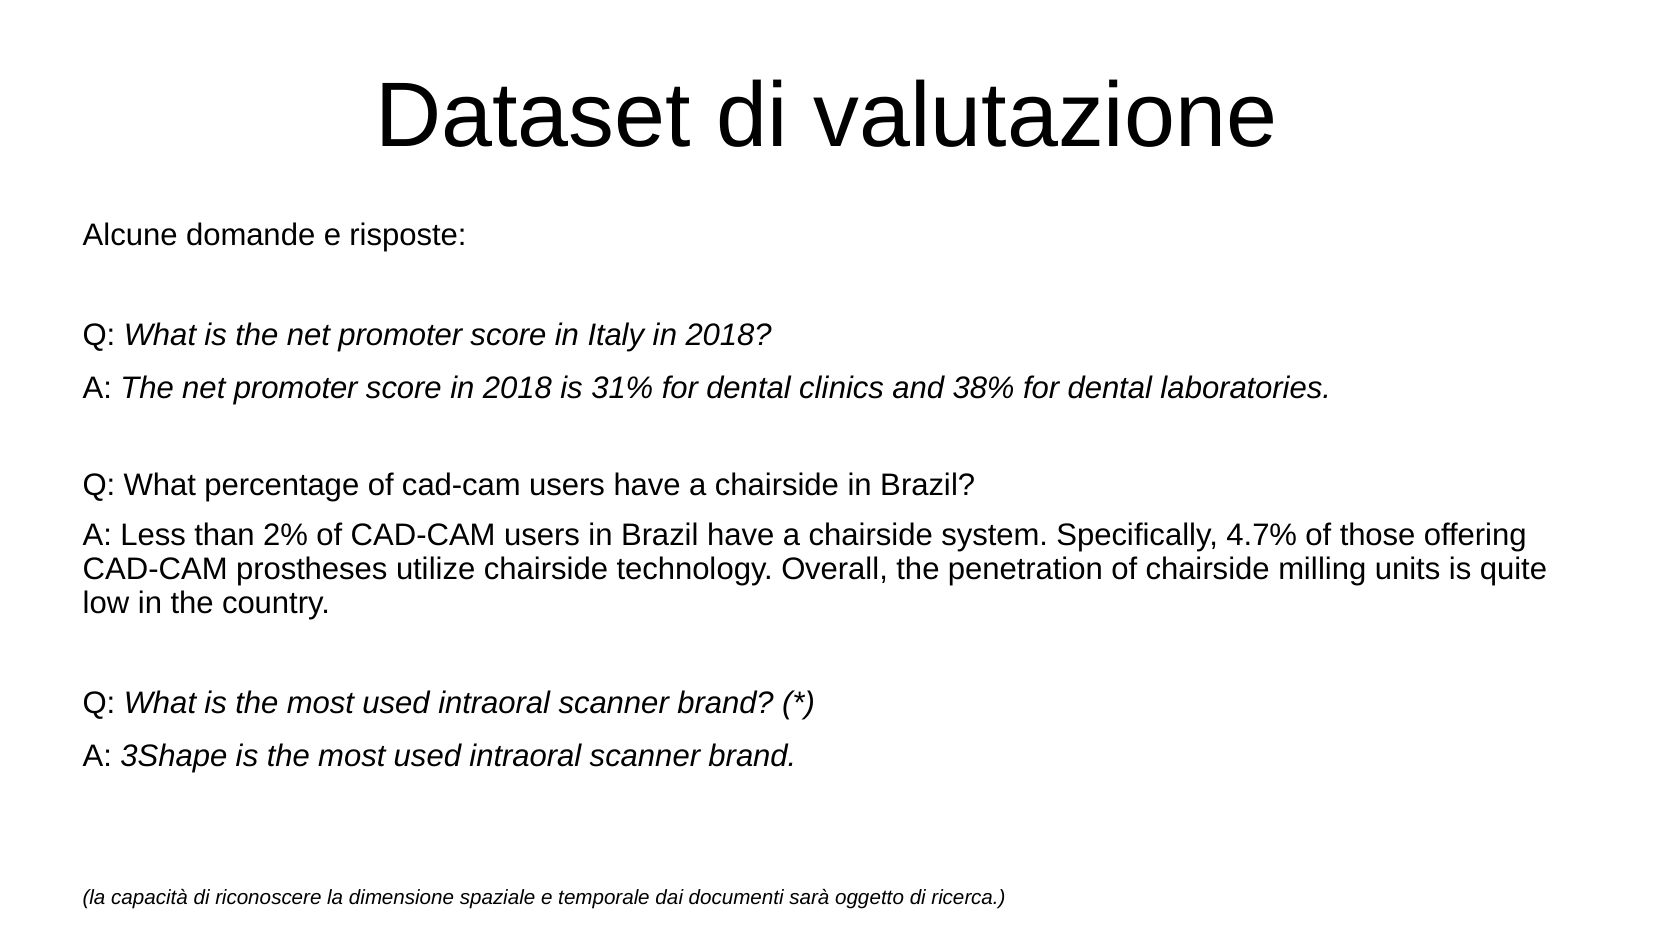

# Dataset di valutazione
Alcune domande e risposte:
Q: What is the net promoter score in Italy in 2018?
A: The net promoter score in 2018 is 31% for dental clinics and 38% for dental laboratories.
Q: What percentage of cad-cam users have a chairside in Brazil?
A: Less than 2% of CAD-CAM users in Brazil have a chairside system. Specifically, 4.7% of those offering CAD-CAM prostheses utilize chairside technology. Overall, the penetration of chairside milling units is quite low in the country.
Q: What is the most used intraoral scanner brand? (*)
A: 3Shape is the most used intraoral scanner brand.
(la capacità di riconoscere la dimensione spaziale e temporale dai documenti sarà oggetto di ricerca.)